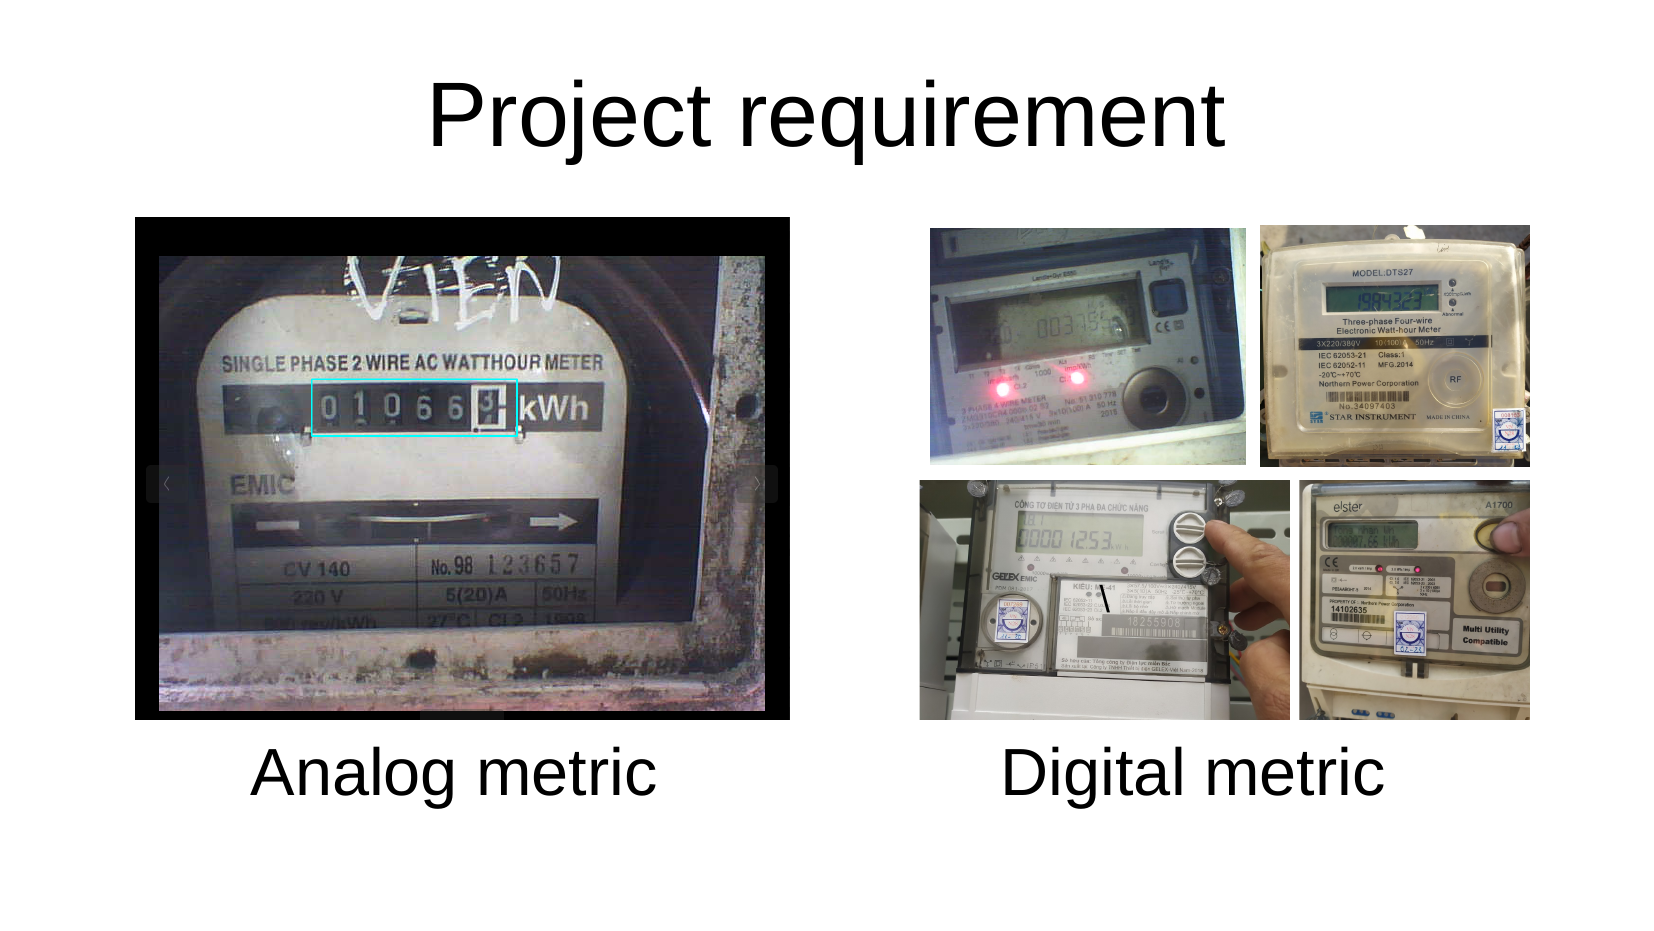

# Project requirement
\
Analog metric
Digital metric